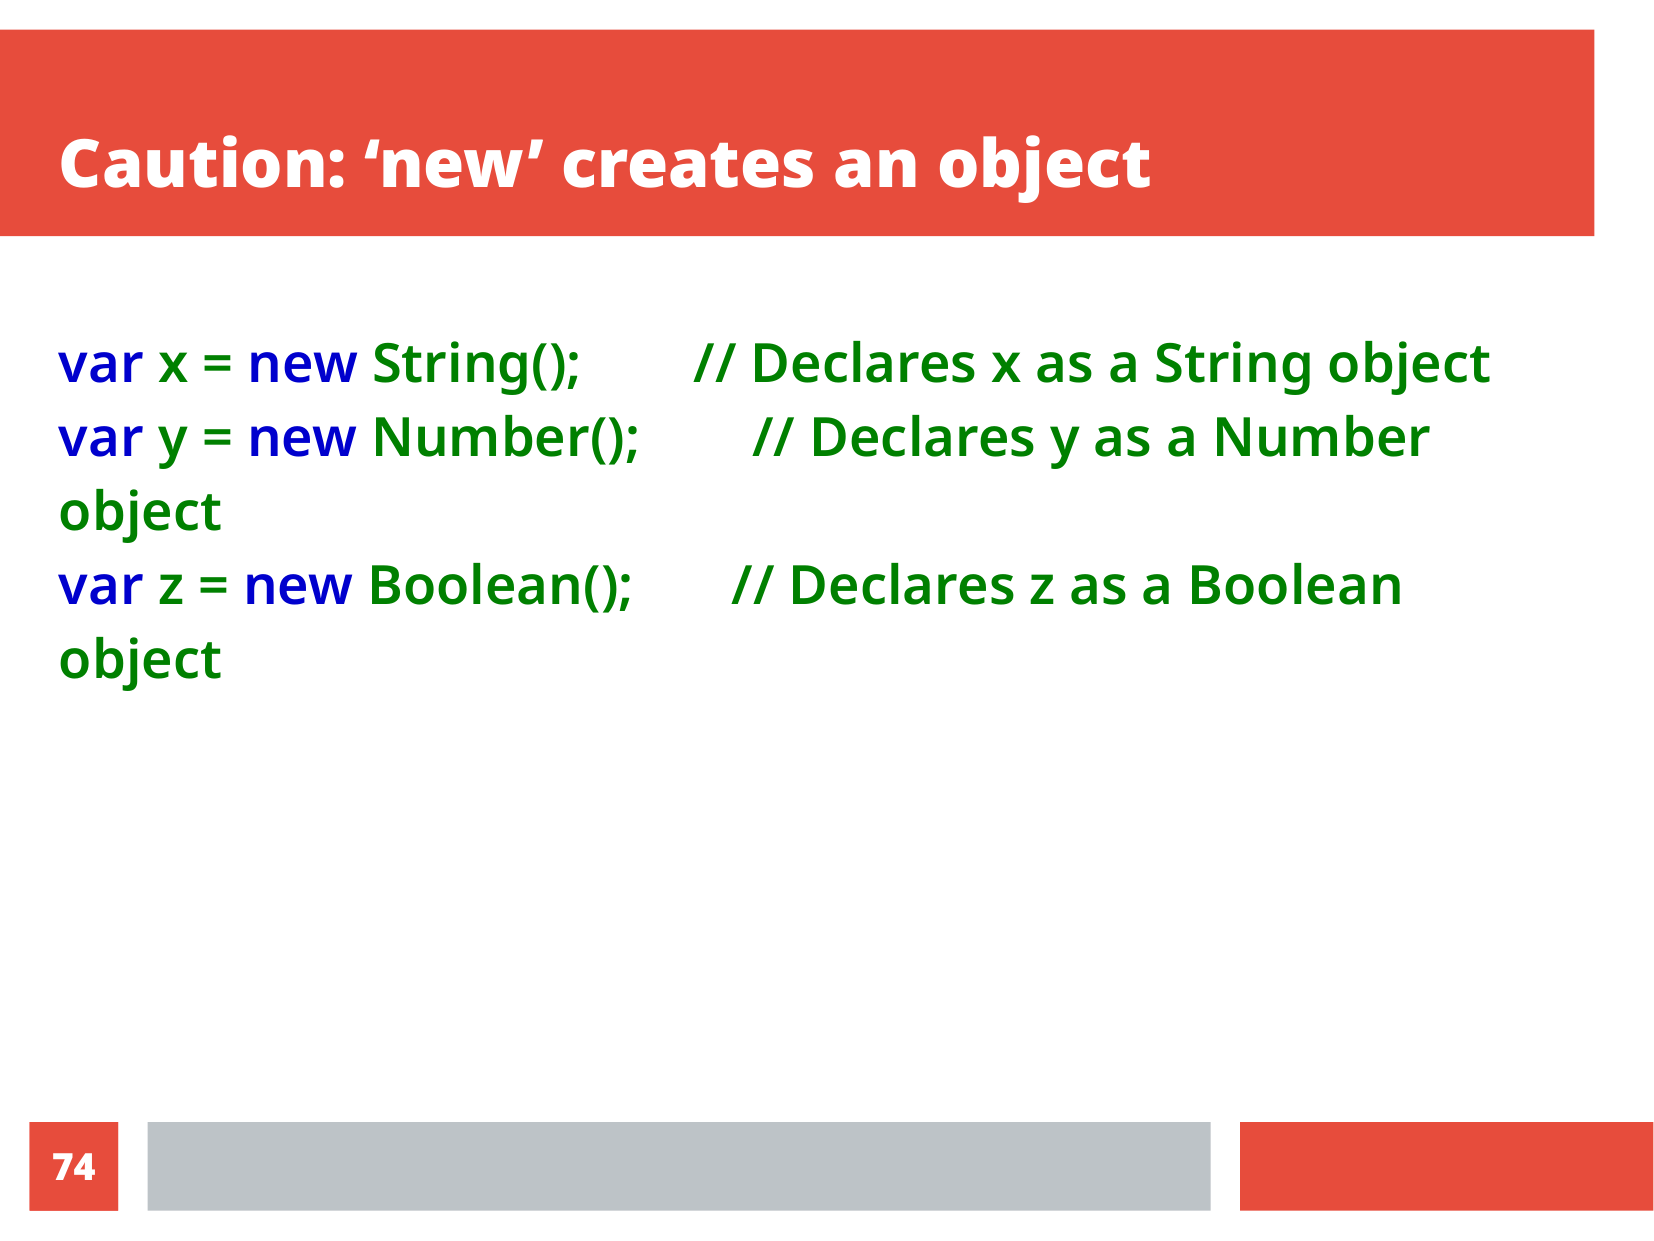

# Caution: ‘new’ creates an object
var x = new String();        // Declares x as a String object
var y = new Number();        // Declares y as a Number object
var z = new Boolean();       // Declares z as a Boolean object
74